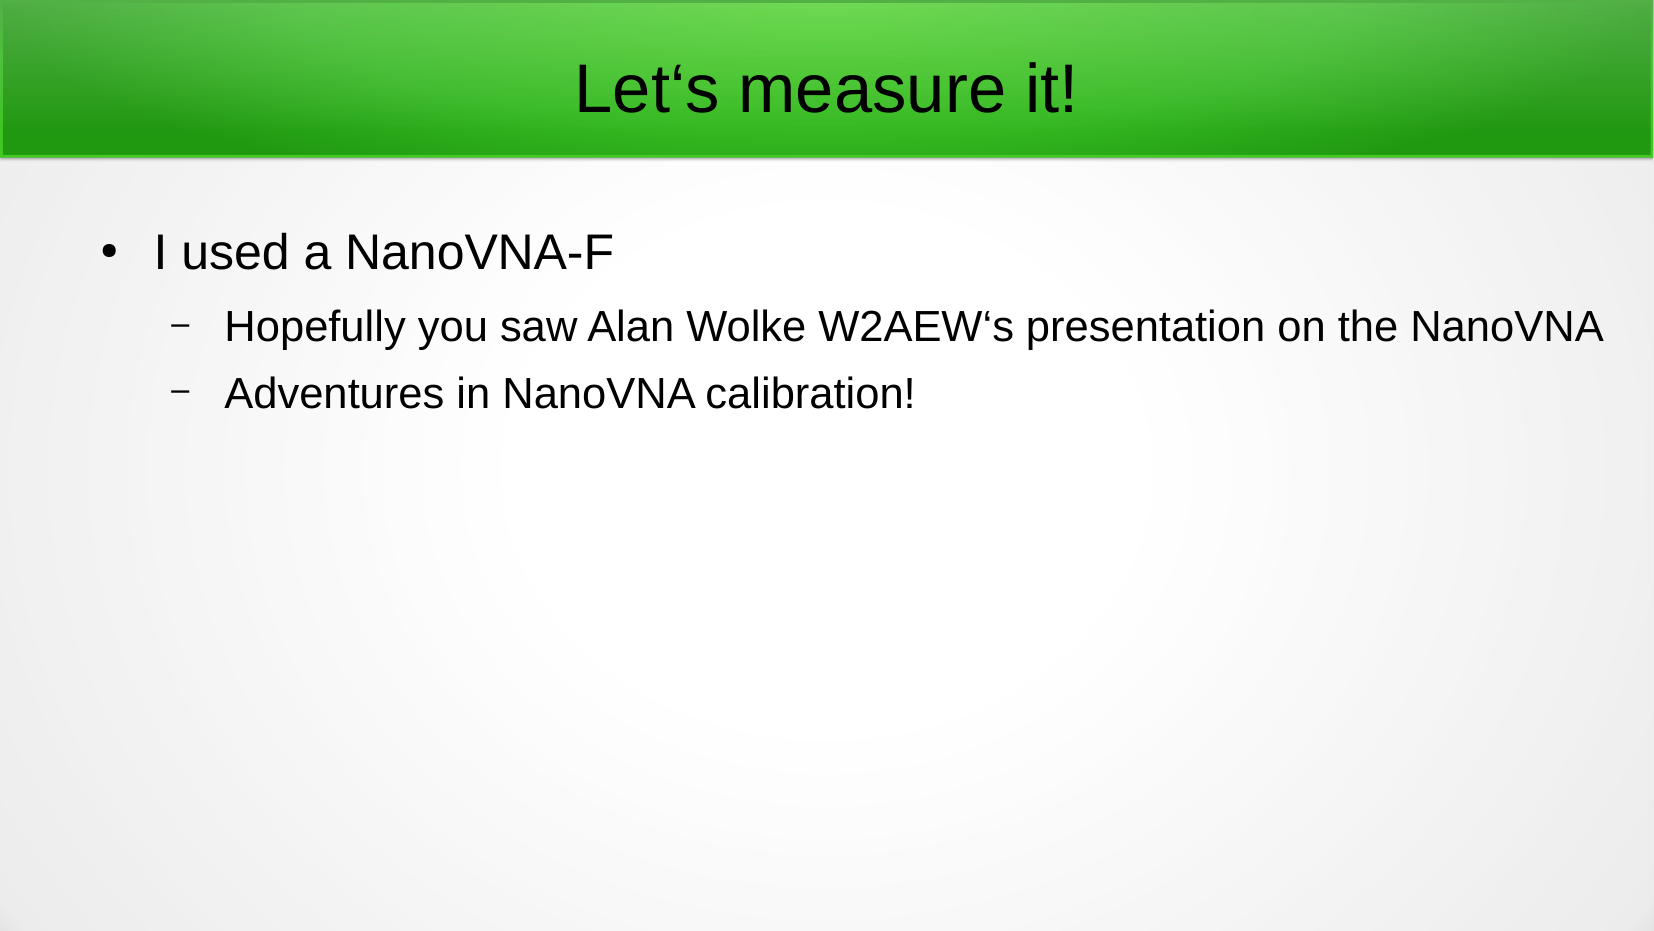

# Let‘s measure it!
I used a NanoVNA-F
Hopefully you saw Alan Wolke W2AEW‘s presentation on the NanoVNA
Adventures in NanoVNA calibration!